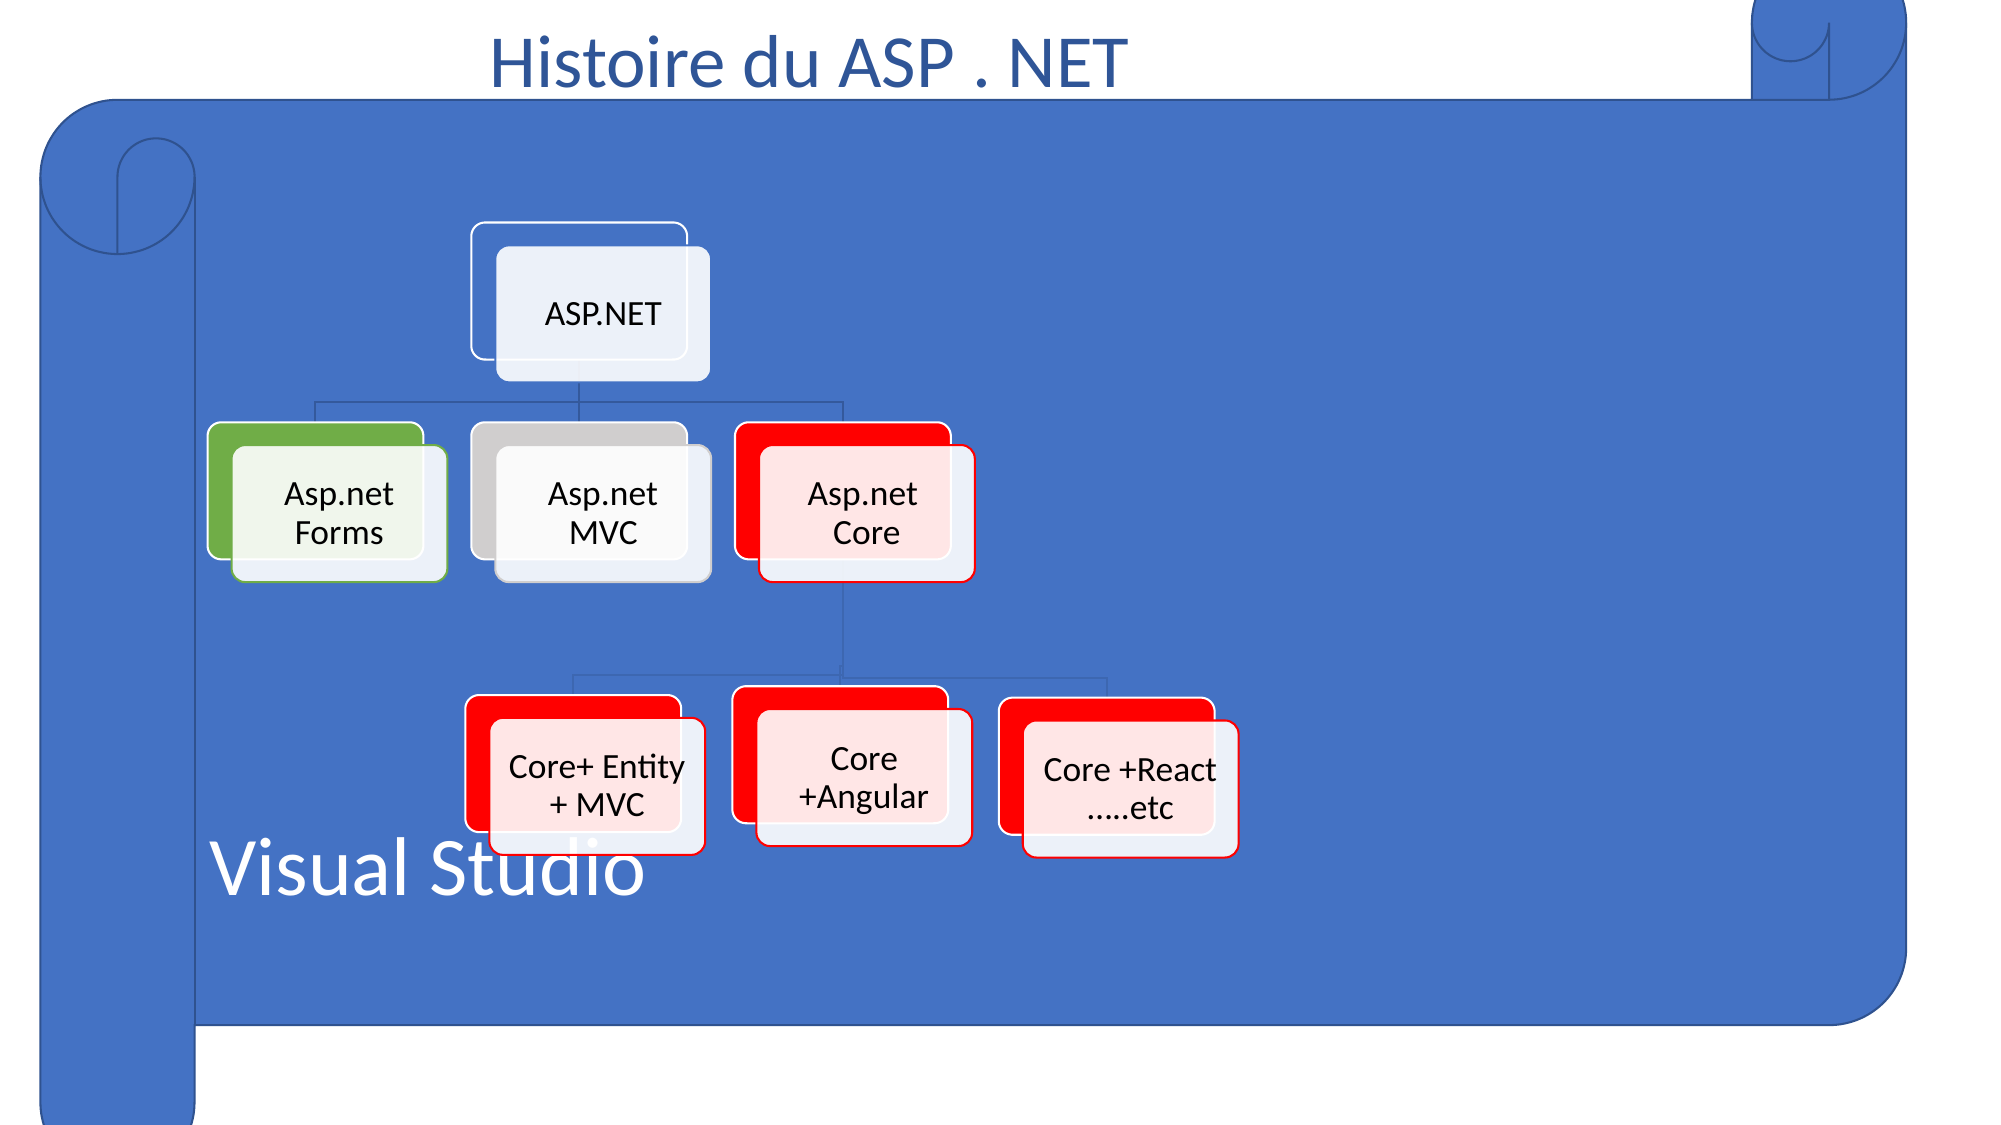

Visual Studio
Histoire du ASP . NET
ASP.NET
Asp.net Forms
Asp.net MVC
Asp.net Core
Core +Angular
Core+ Entity + MVC
Core +React …..etc